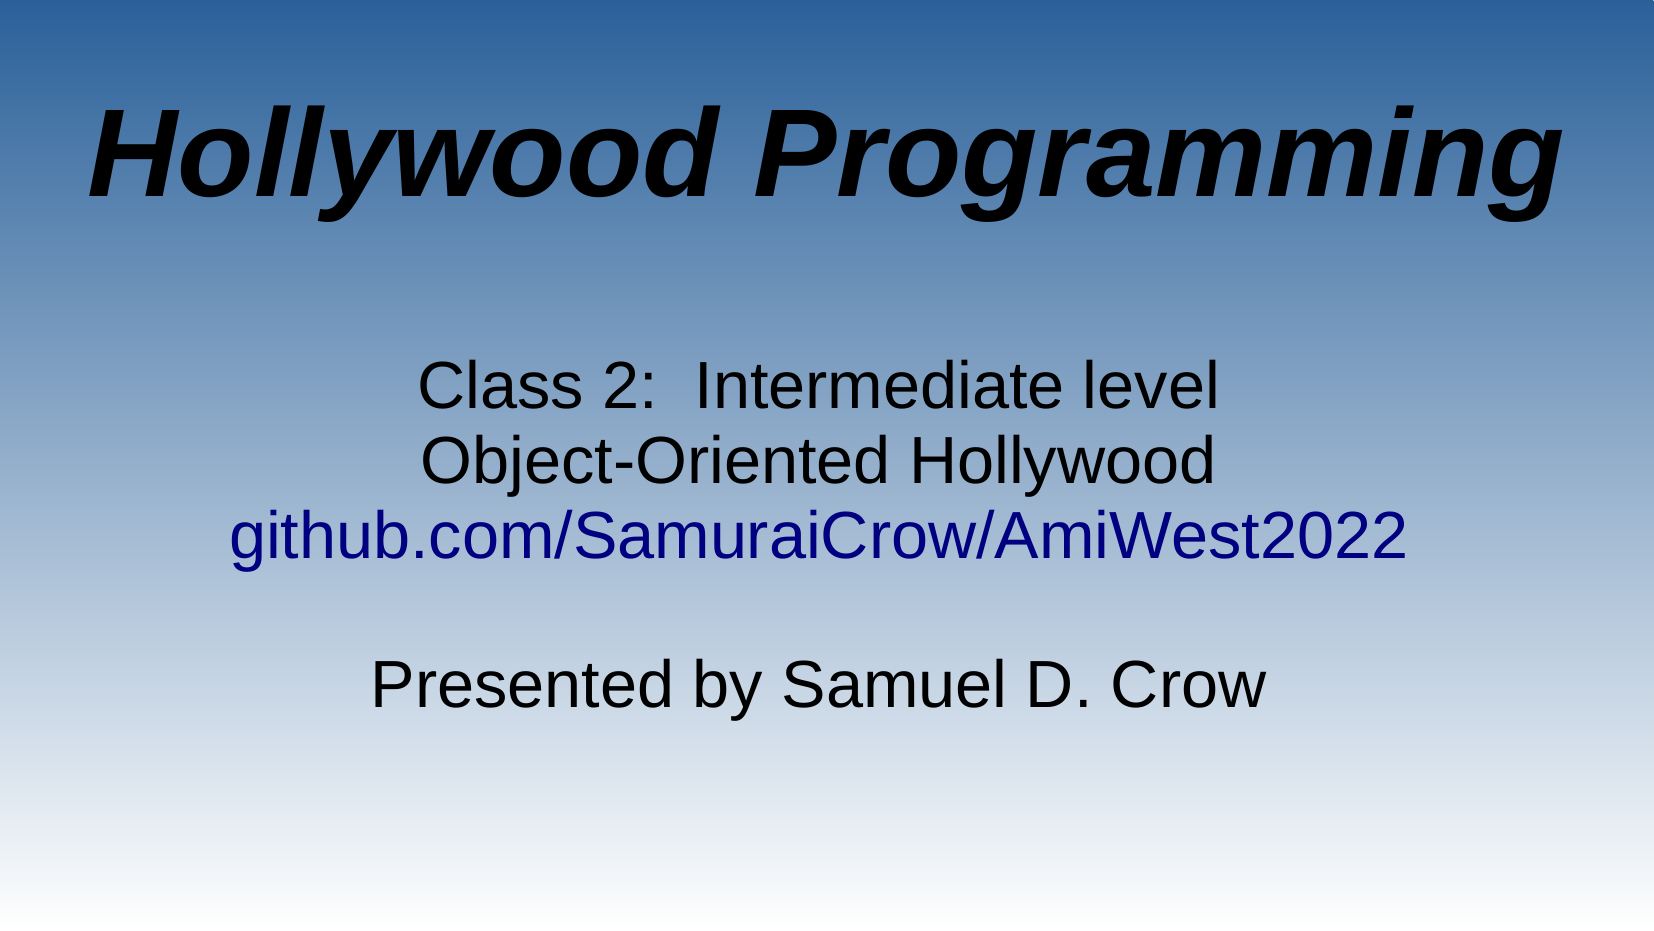

# Hollywood Programming
Class 2: Intermediate level
Object-Oriented Hollywood
github.com/SamuraiCrow/AmiWest2022
Presented by Samuel D. Crow